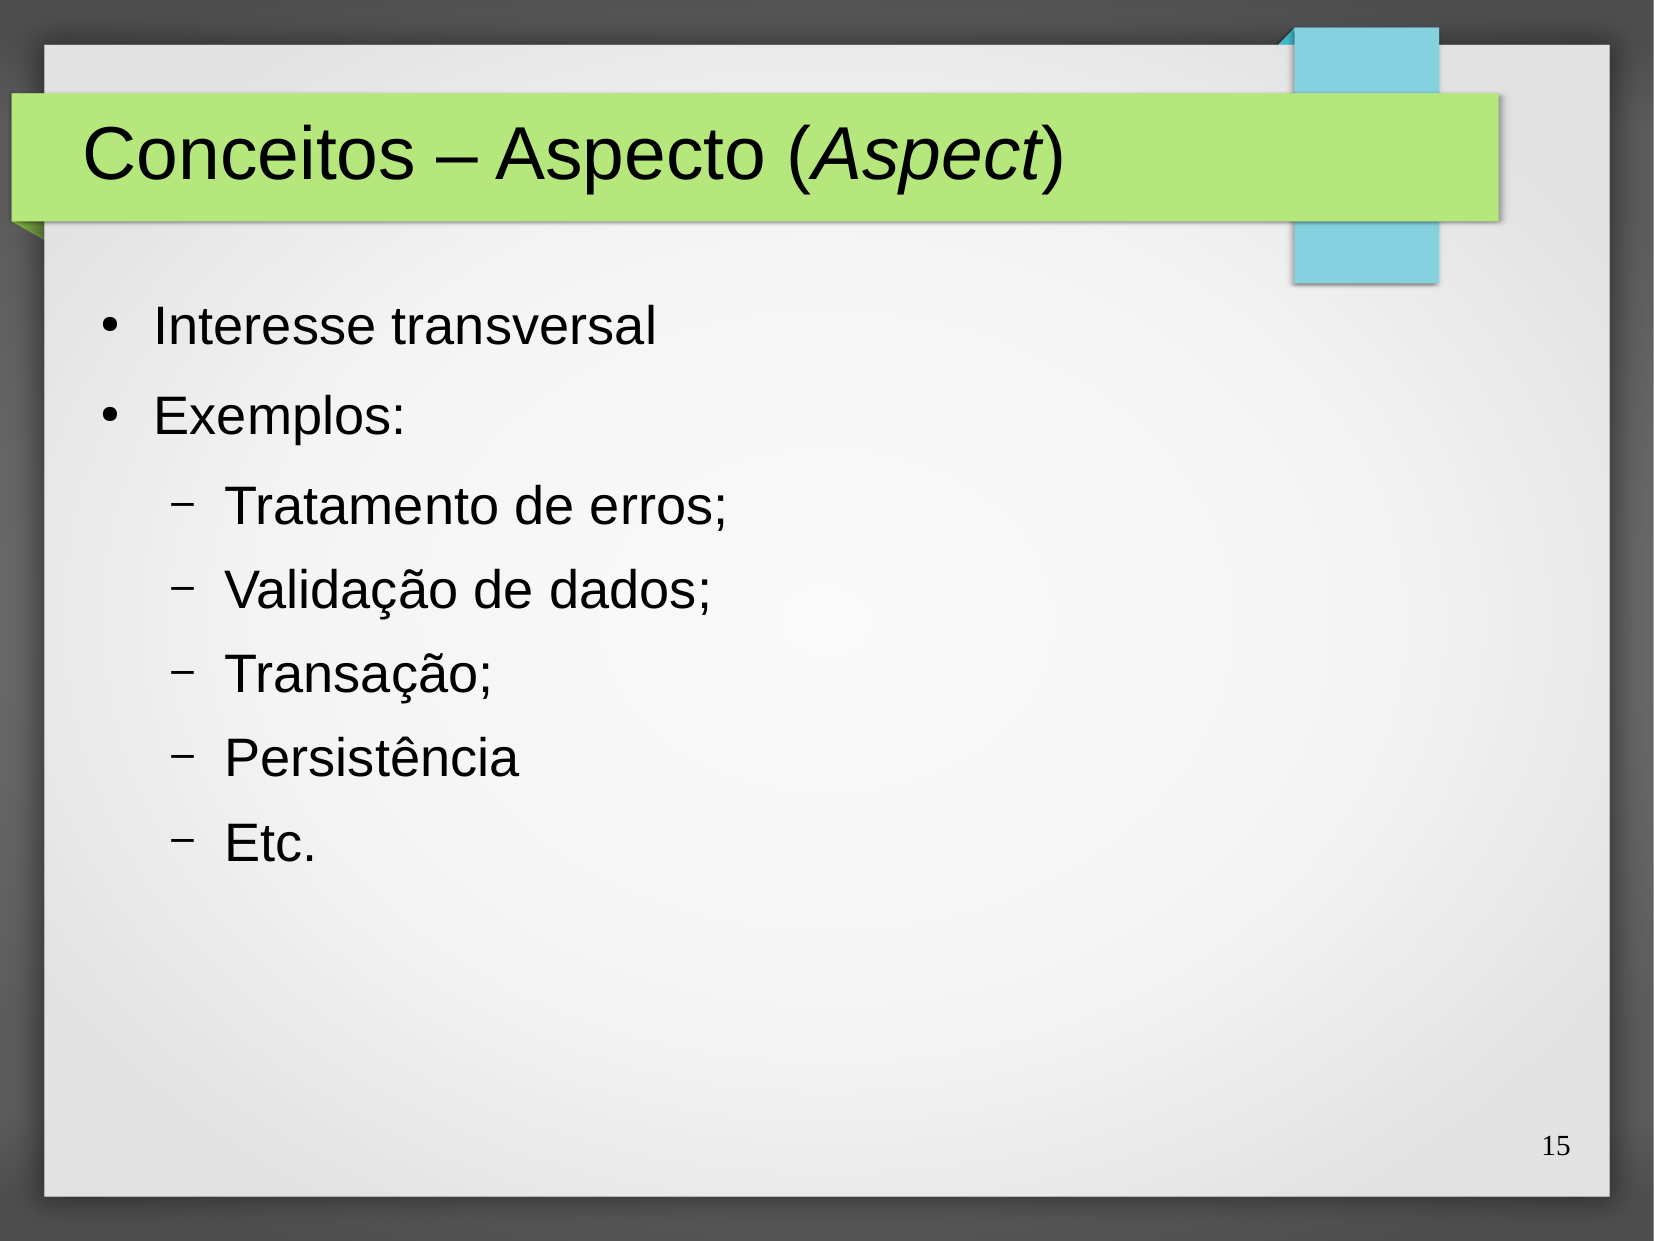

# Conceitos – Aspecto (Aspect)
Interesse transversal
Exemplos:
Tratamento de erros;
Validação de dados;
Transação;
Persistência
Etc.
15